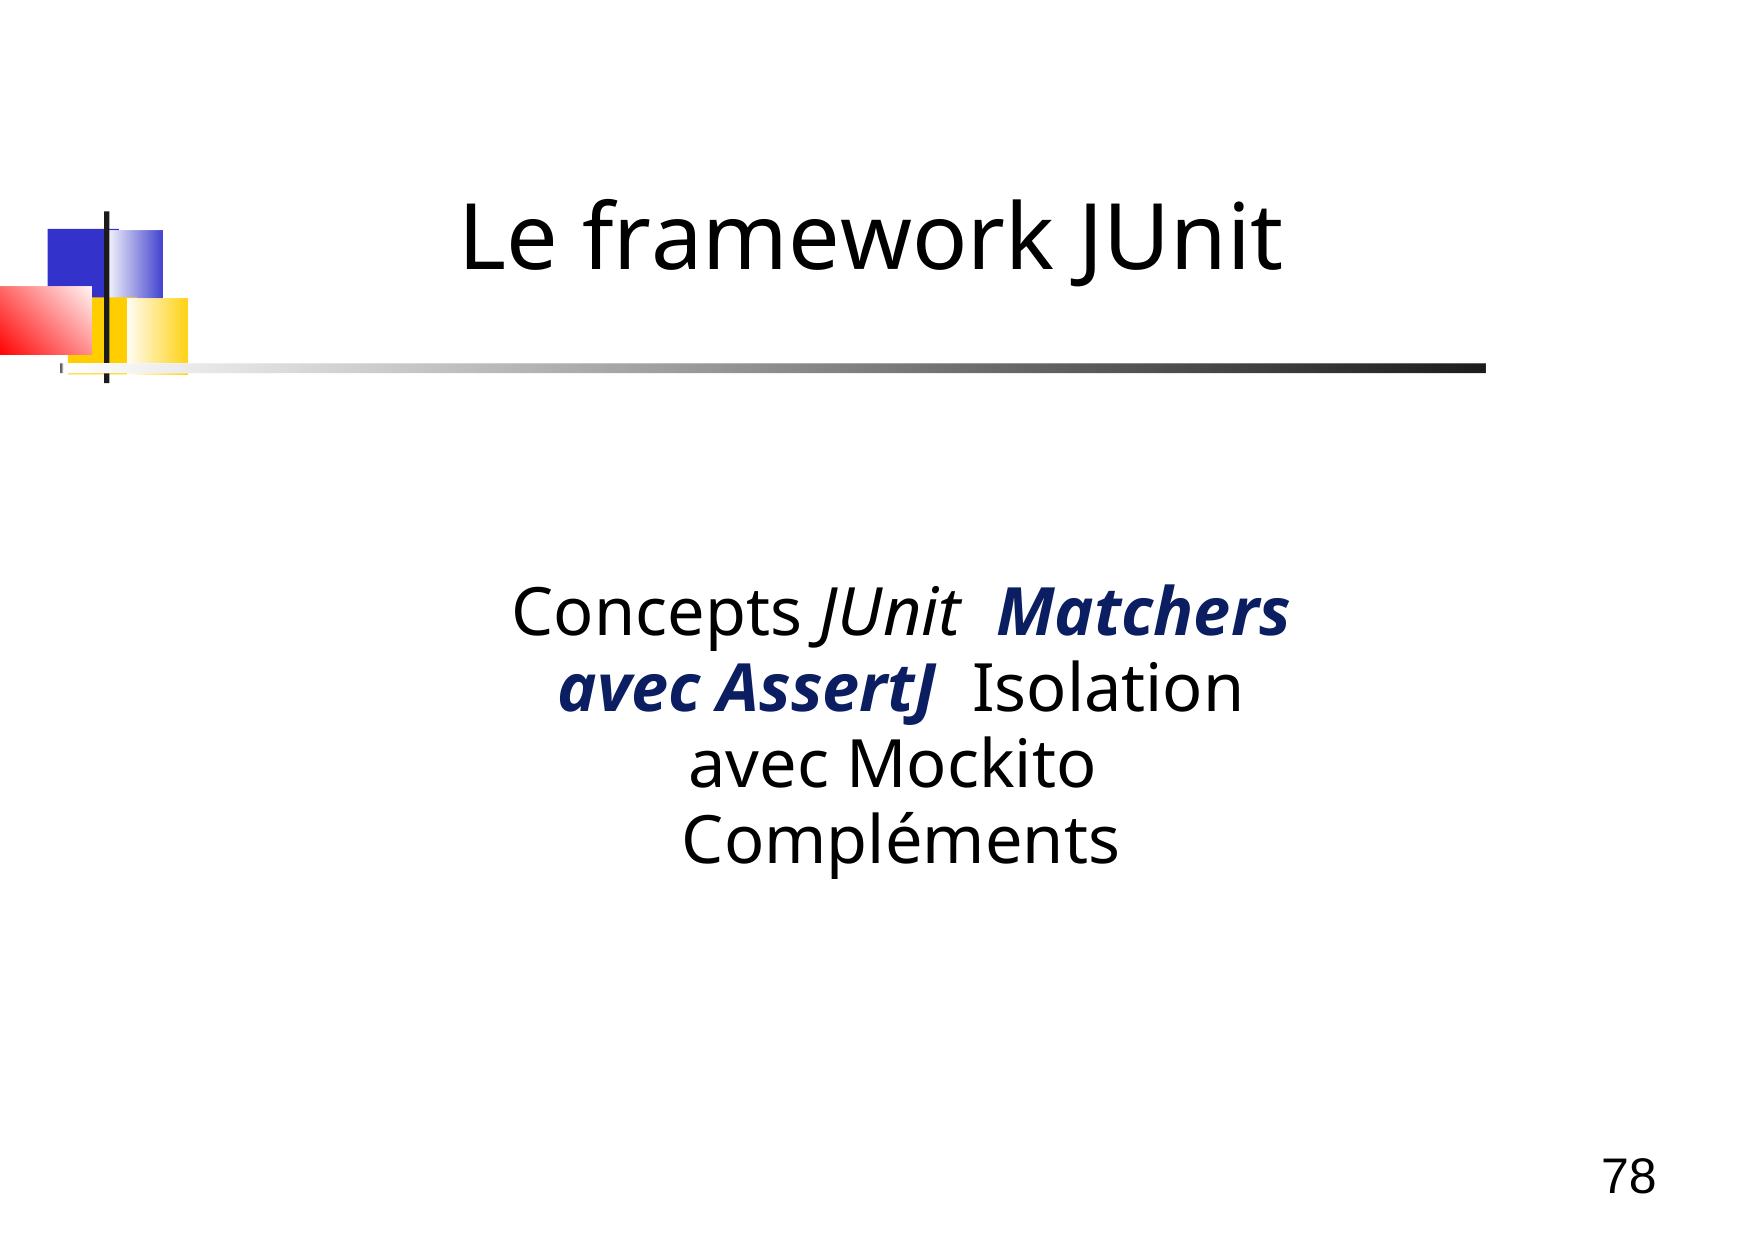

# Le framework JUnit
Concepts JUnit Matchers avec AssertJ Isolation avec Mockito Compléments
78